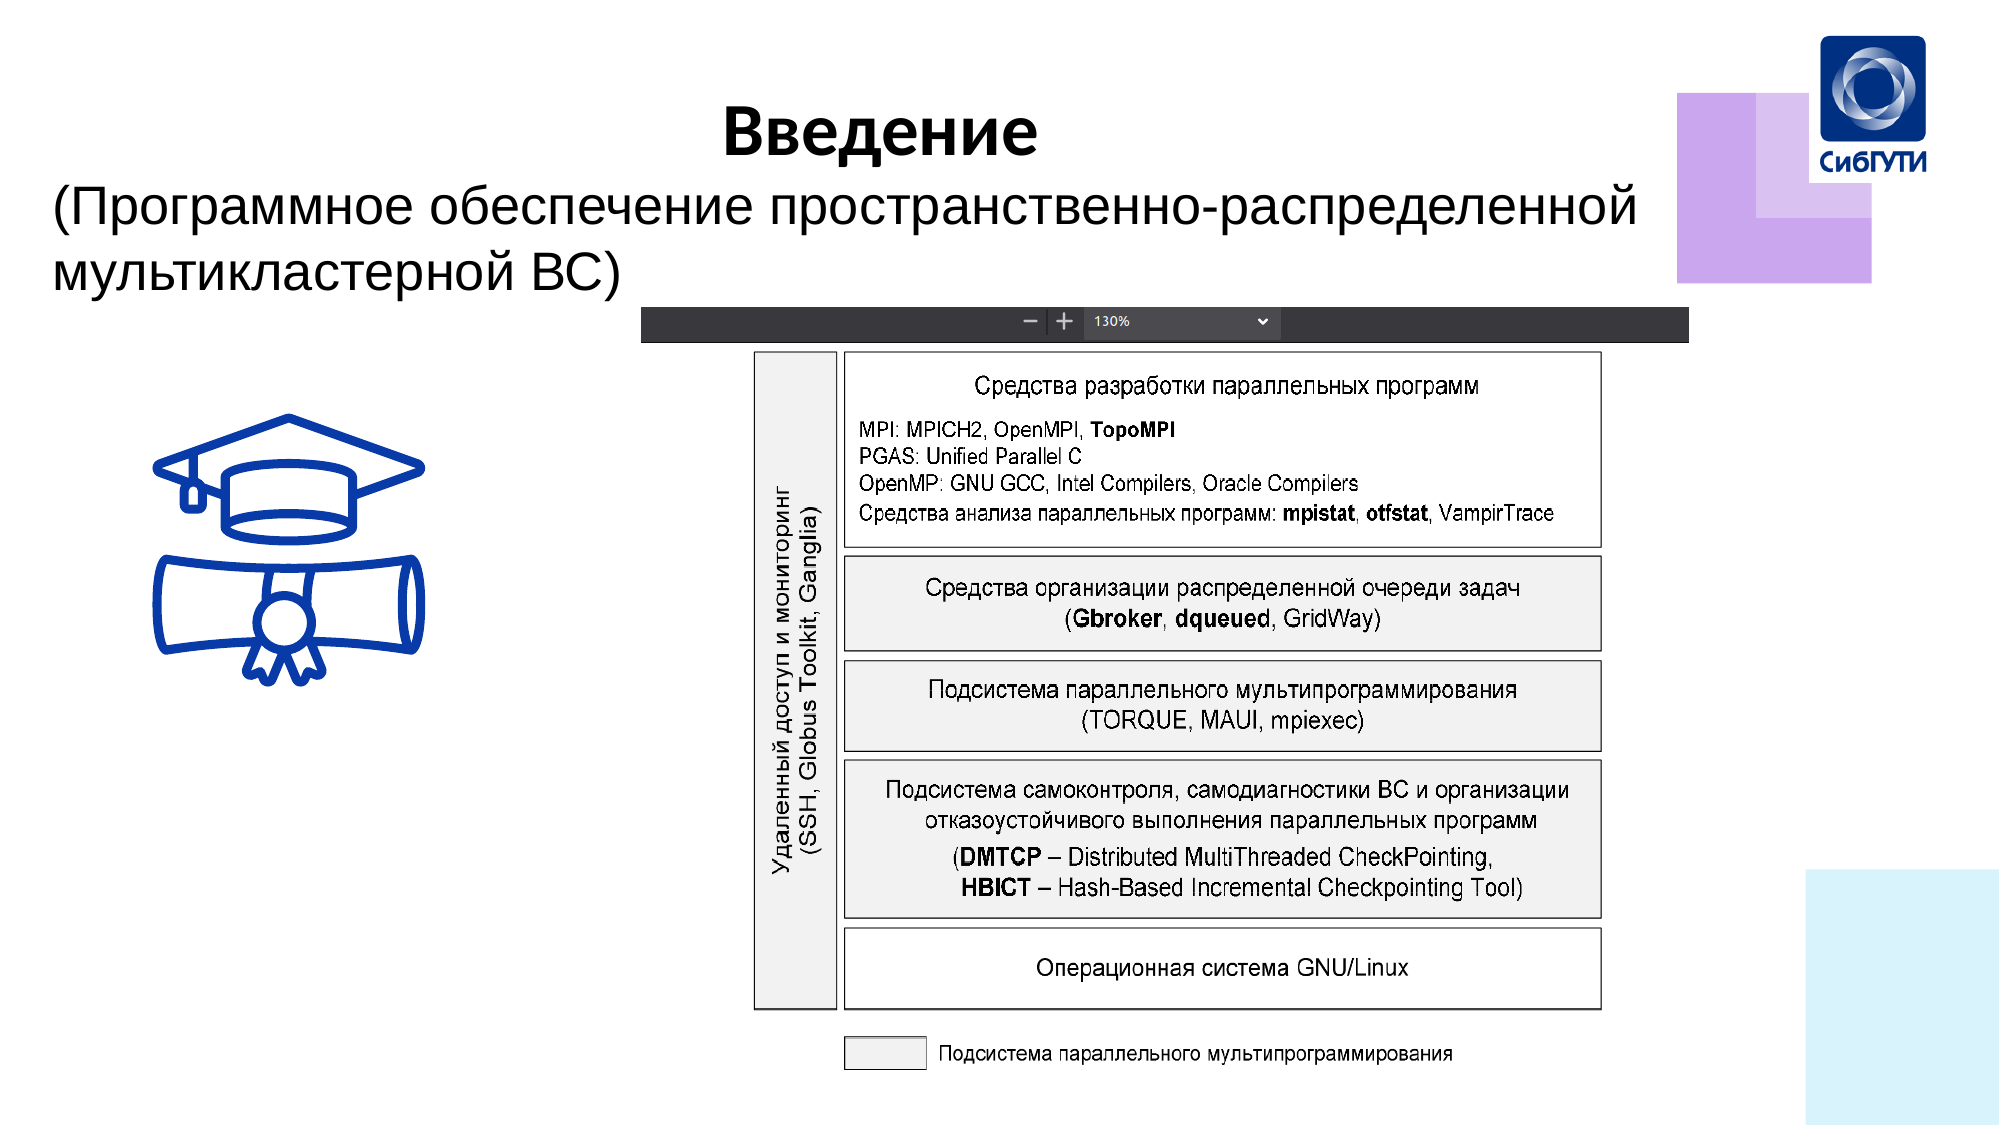

# Введение
(Программное обеспечение пространственно-распределенной мультикластерной ВС)